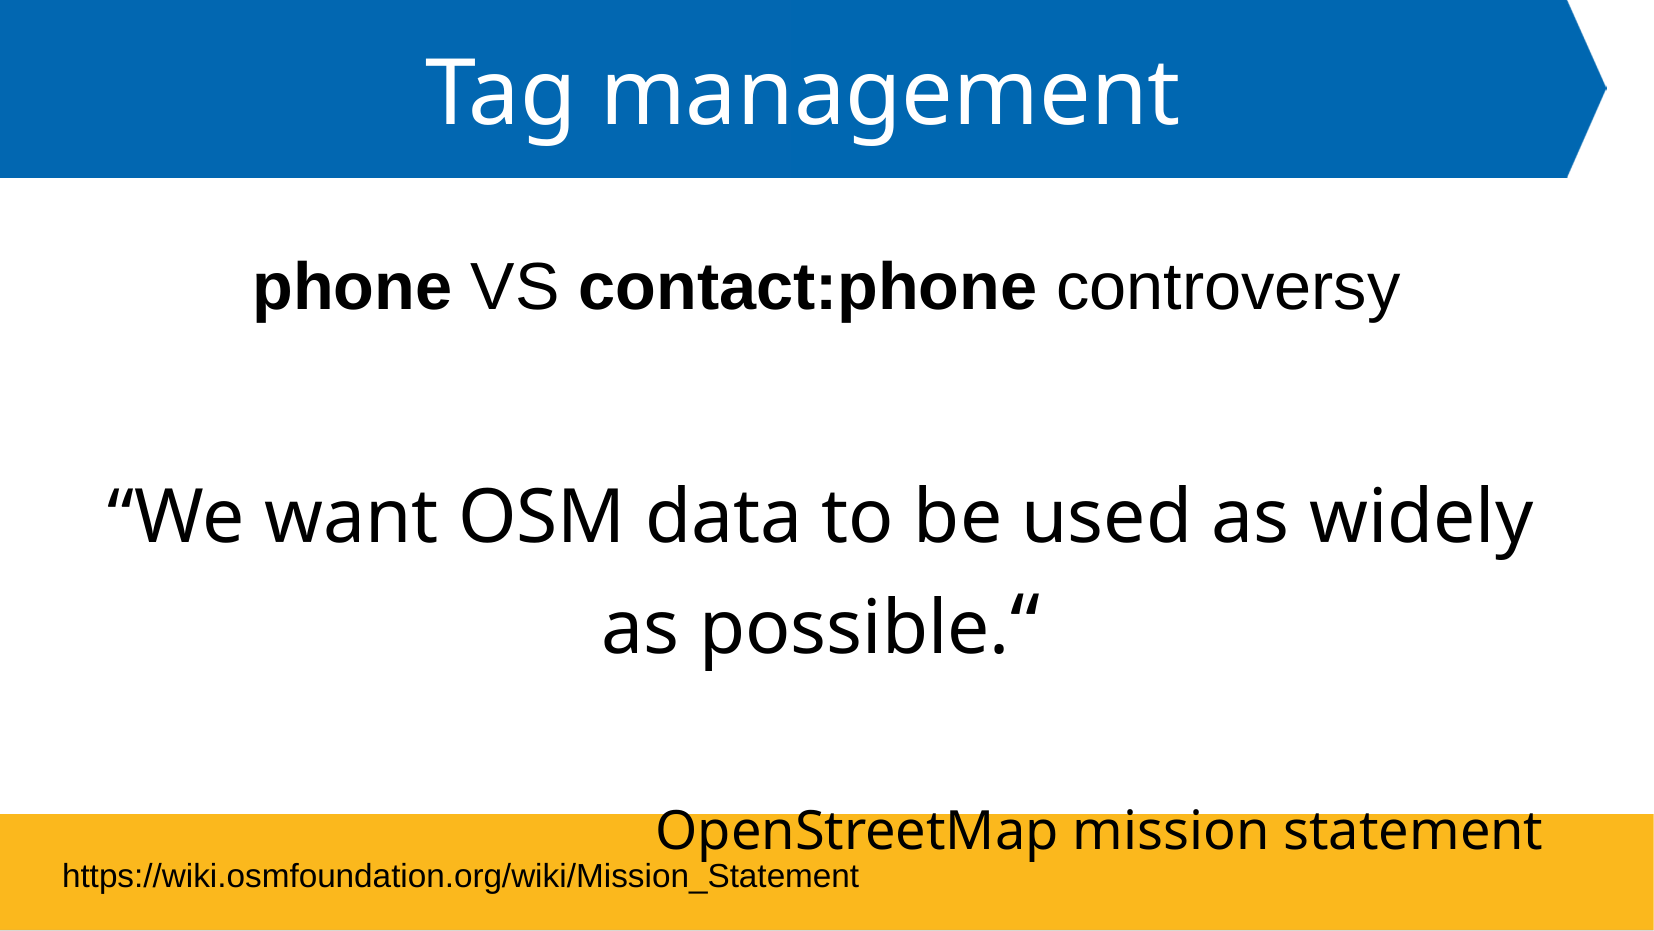

# Tag management
phone VS contact:phone controversy
“We want OSM data to be used as widely as possible.“
OpenStreetMap mission statement
https://wiki.osmfoundation.org/wiki/Mission_Statement